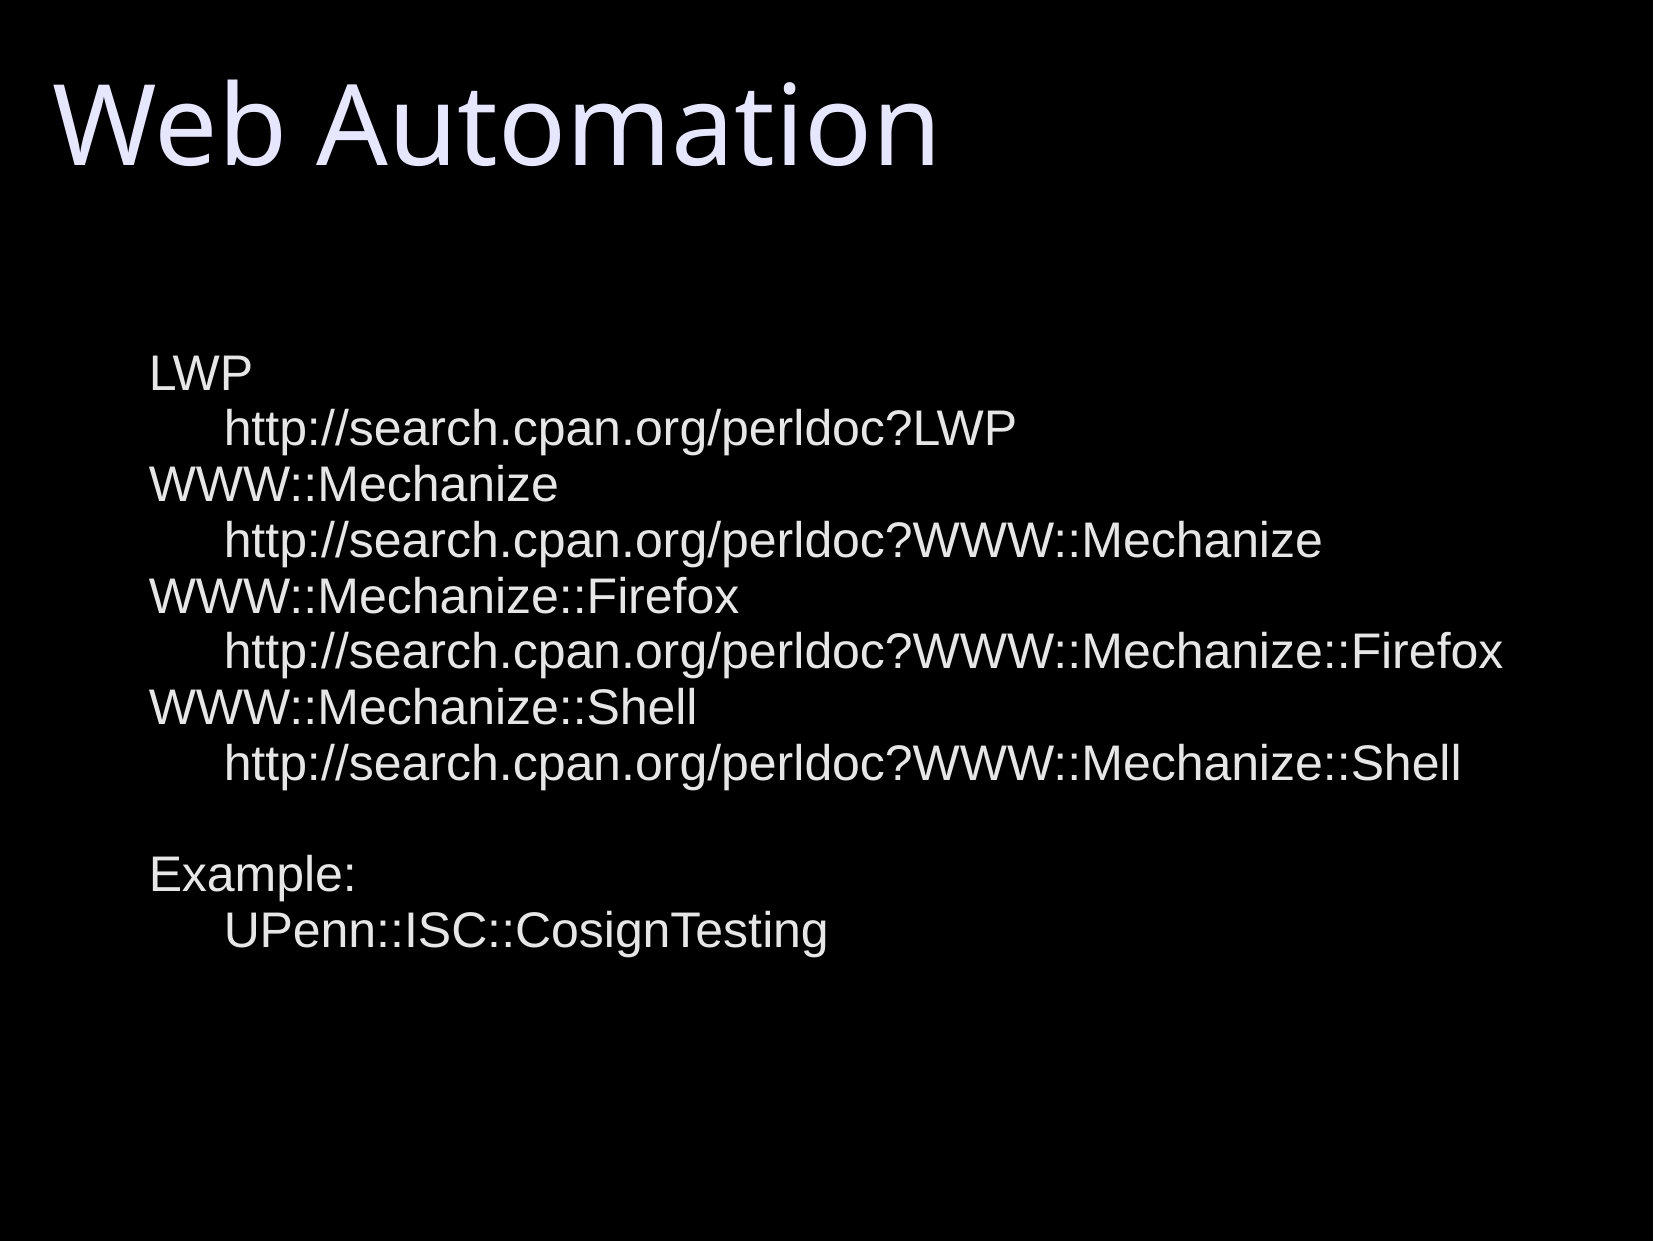

Web Automation
LWP
	http://search.cpan.org/perldoc?LWP
WWW::Mechanize
	http://search.cpan.org/perldoc?WWW::Mechanize
WWW::Mechanize::Firefox
	http://search.cpan.org/perldoc?WWW::Mechanize::Firefox
WWW::Mechanize::Shell
	http://search.cpan.org/perldoc?WWW::Mechanize::Shell
Example:
	UPenn::ISC::CosignTesting